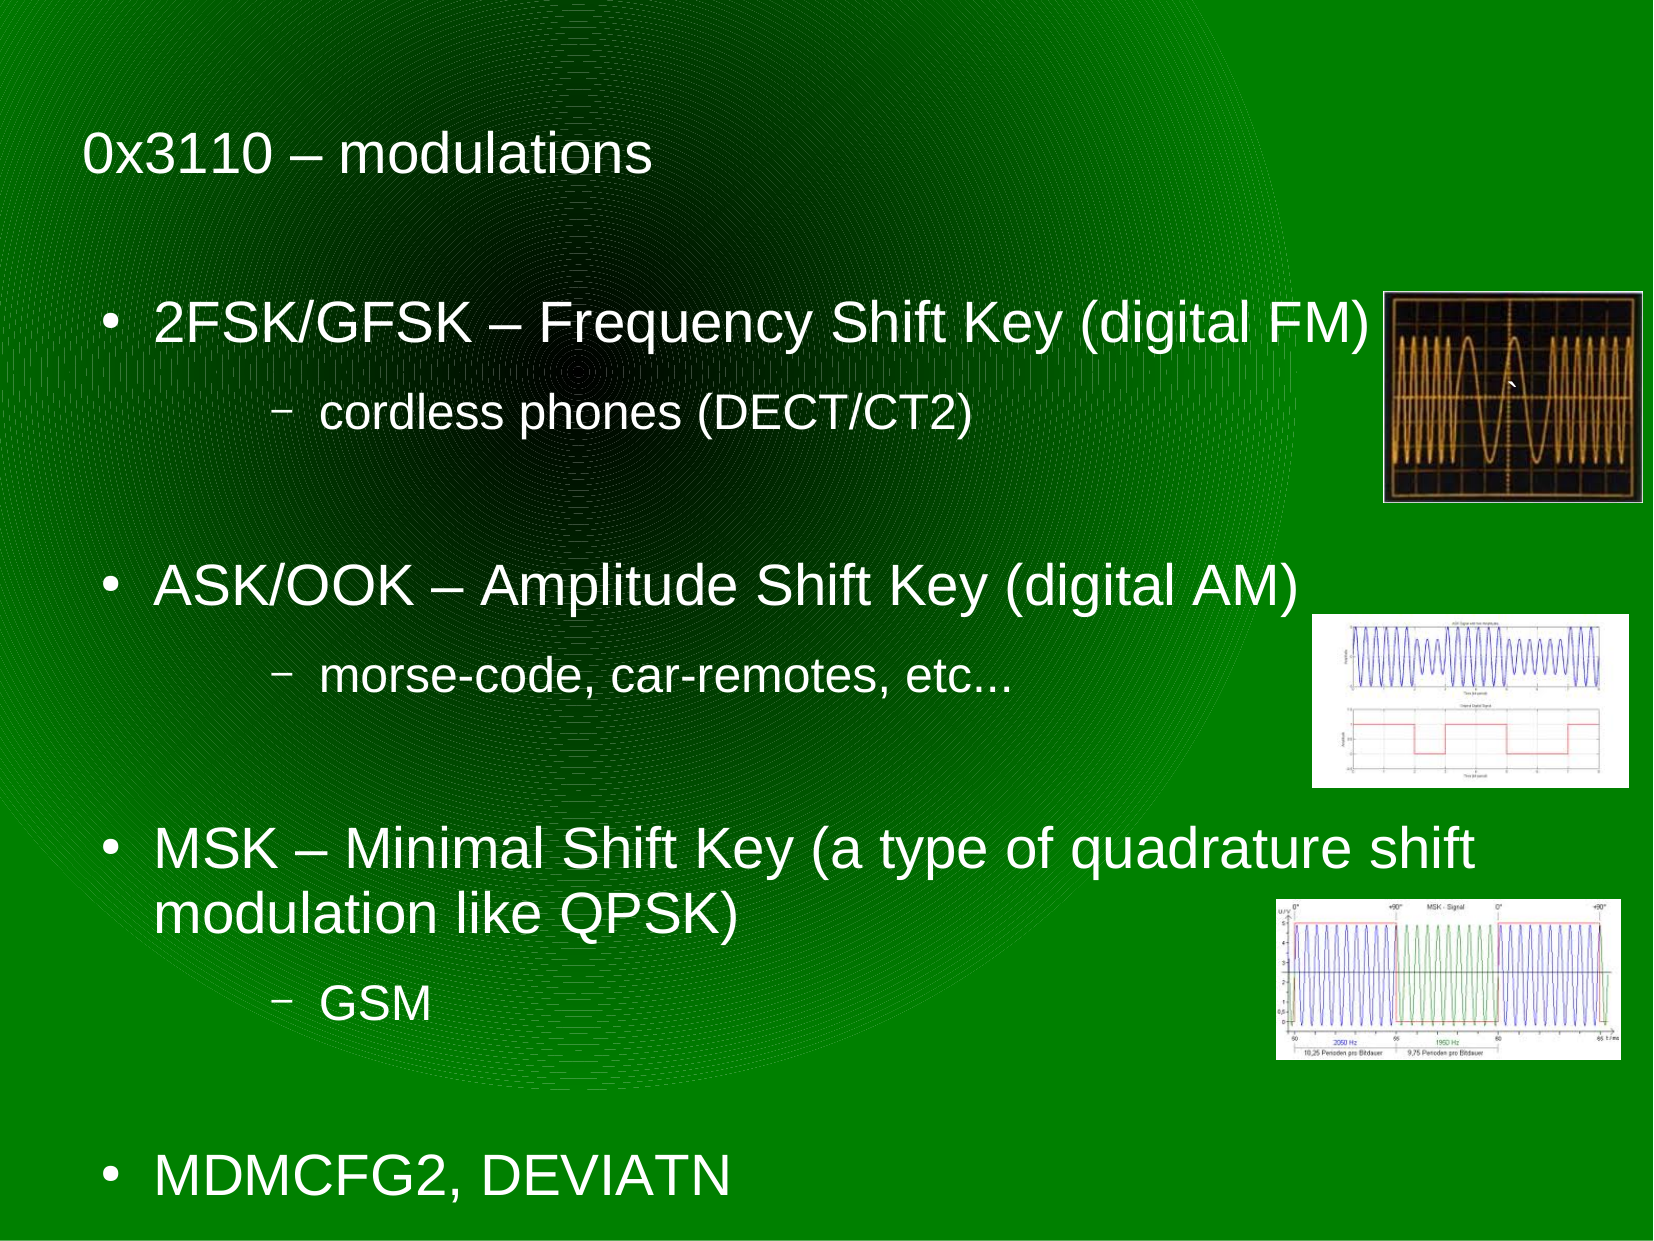

# 0x3110 – modulations
2FSK/GFSK – Frequency Shift Key (digital FM)
cordless phones (DECT/CT2)
ASK/OOK – Amplitude Shift Key (digital AM)
morse-code, car-remotes, etc...
MSK – Minimal Shift Key (a type of quadrature shift modulation like QPSK)
GSM
MDMCFG2, DEVIATN
`